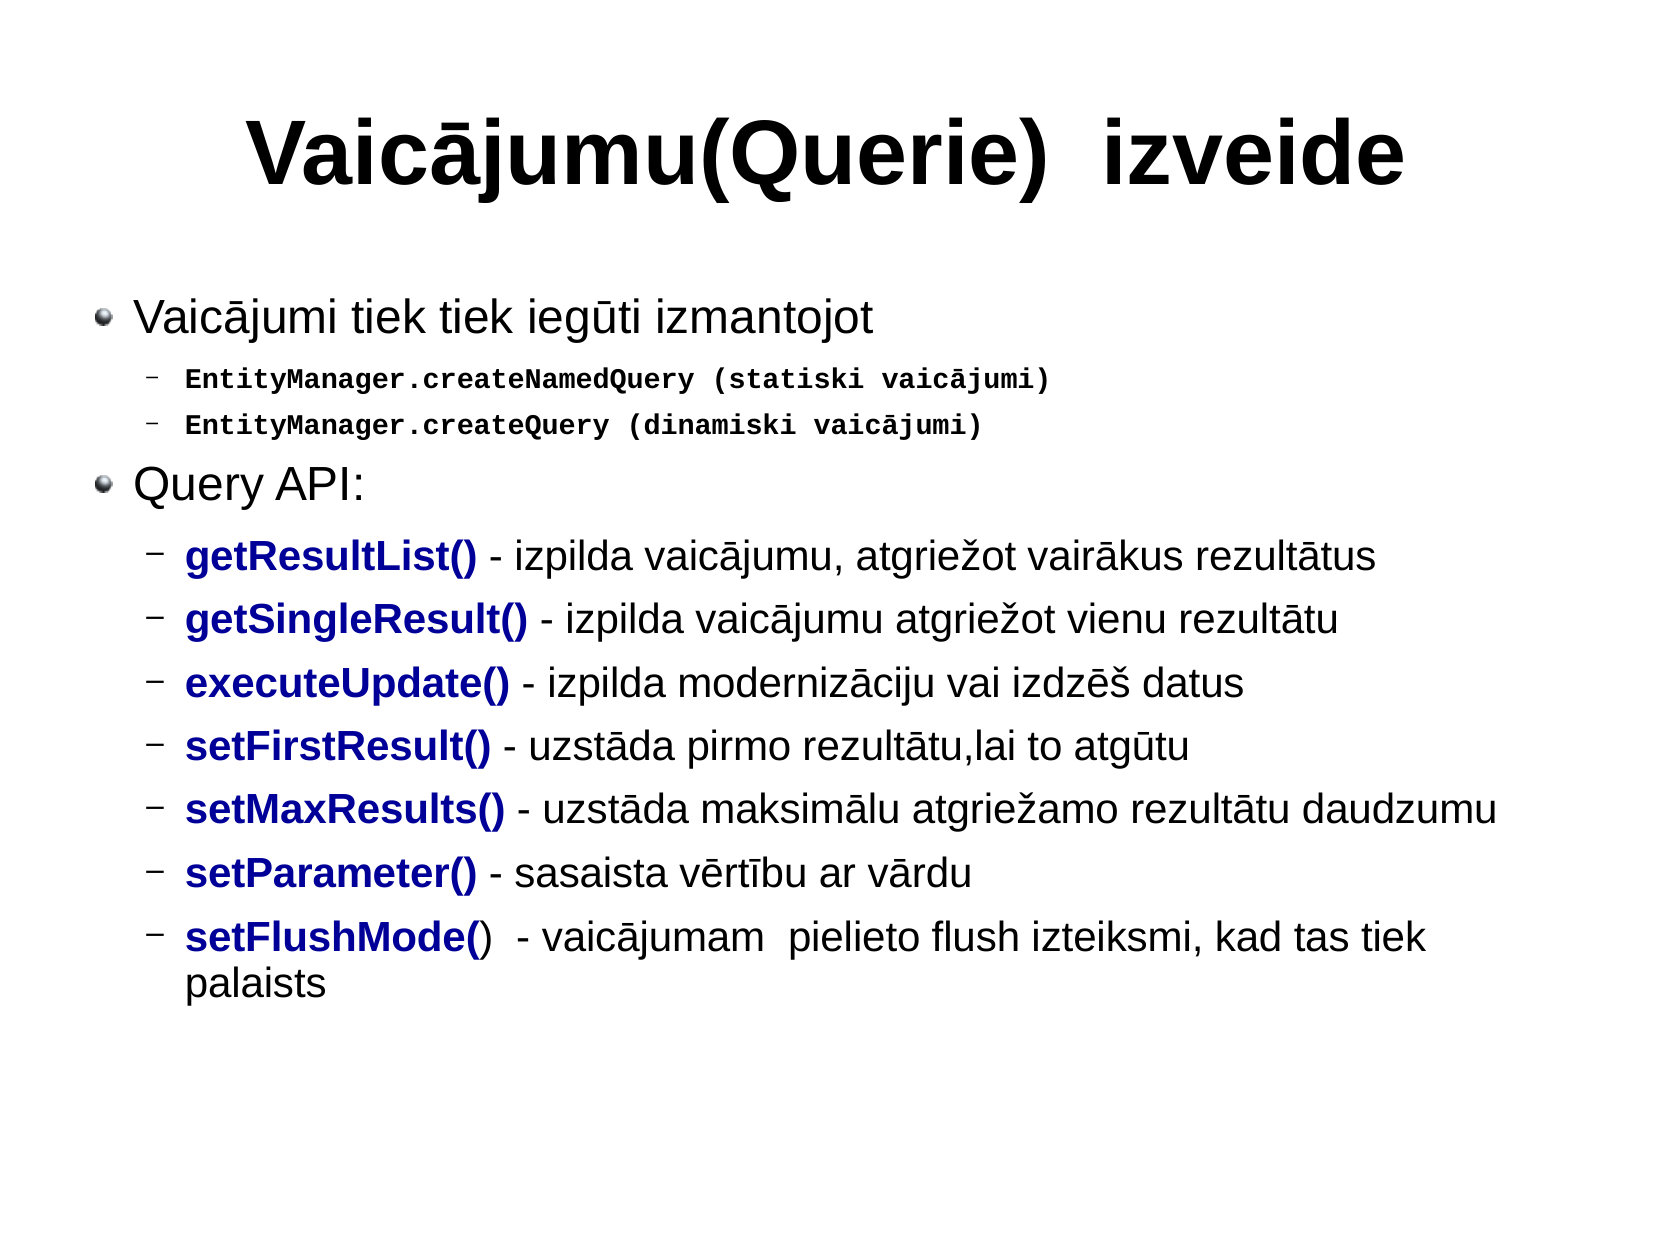

# Vaicājumu(Querie) izveide
Vaicājumi tiek tiek iegūti izmantojot
EntityManager.createNamedQuery (statiski vaicājumi)
EntityManager.createQuery (dinamiski vaicājumi)
Query API:
getResultList() - izpilda vaicājumu, atgriežot vairākus rezultātus
getSingleResult() - izpilda vaicājumu atgriežot vienu rezultātu
executeUpdate() - izpilda modernizāciju vai izdzēš datus
setFirstResult() - uzstāda pirmo rezultātu,lai to atgūtu
setMaxResults() - uzstāda maksimālu atgriežamo rezultātu daudzumu
setParameter() - sasaista vērtību ar vārdu
setFlushMode() - vaicājumam pielieto flush izteiksmi, kad tas tiek palaists